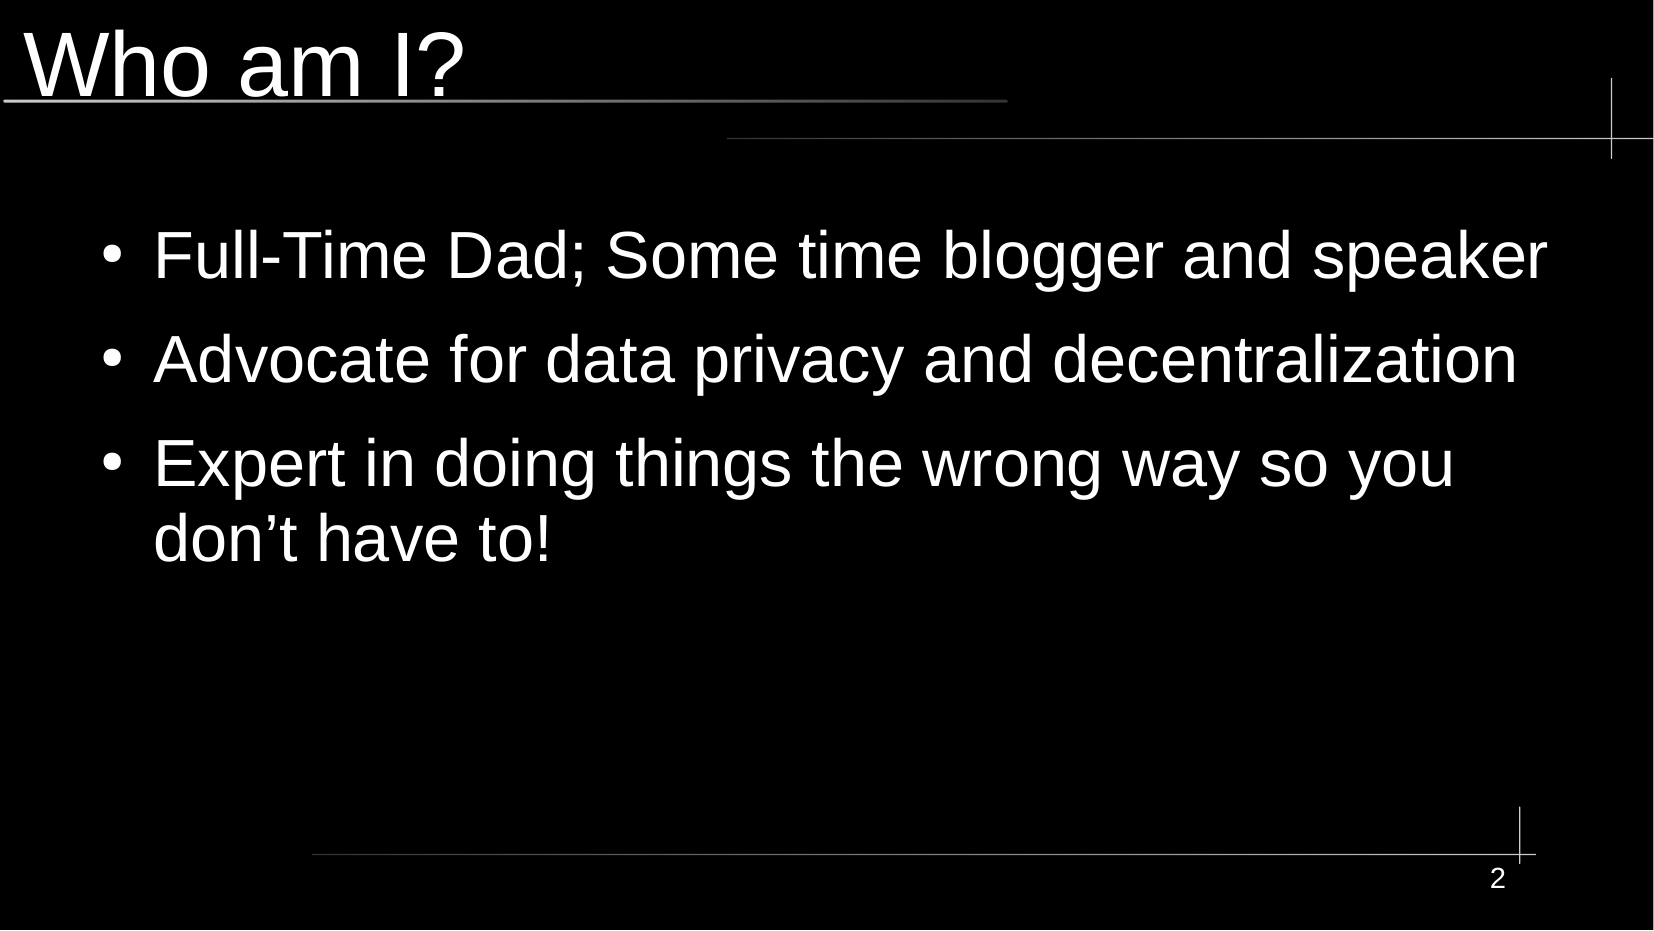

# Who am I?
Full-Time Dad; Some time blogger and speaker
Advocate for data privacy and decentralization
Expert in doing things the wrong way so you don’t have to!
2